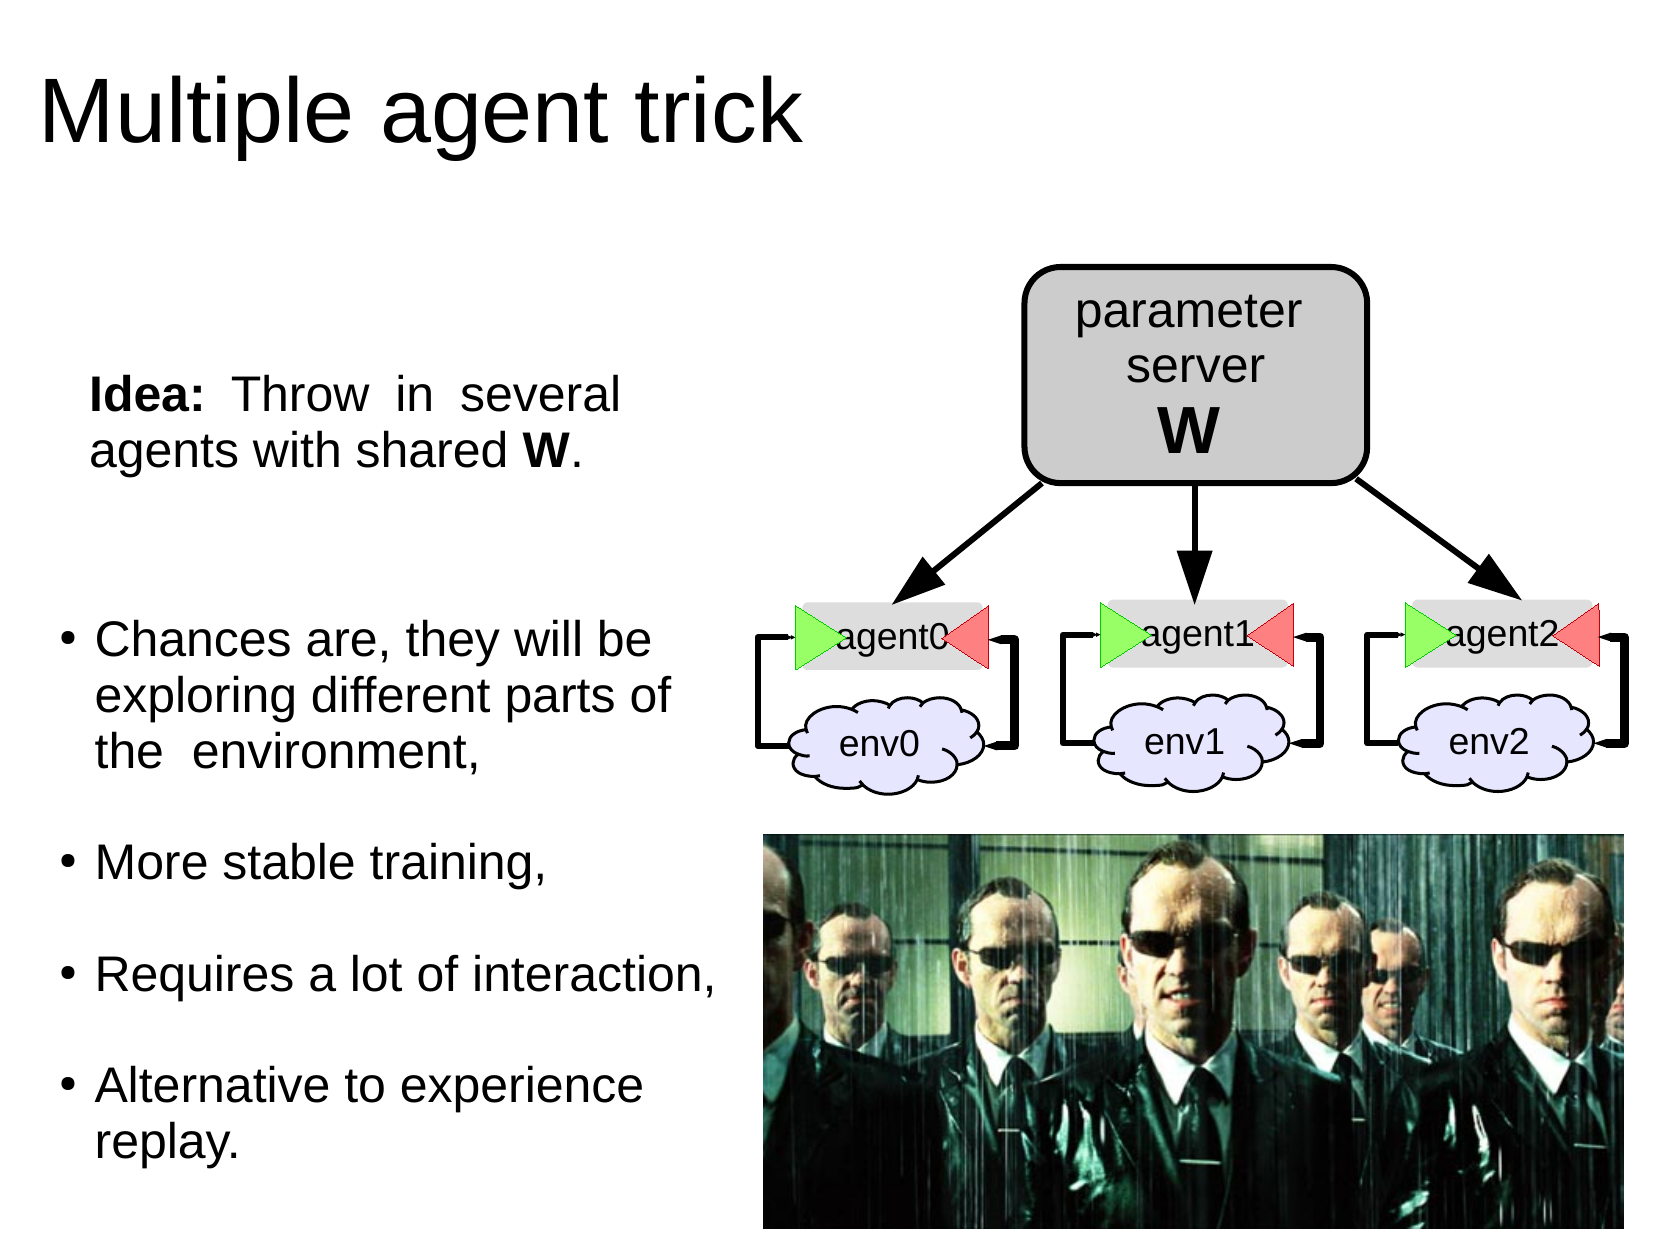

Multiple agent trick
parameter
server
W
Idea: Throw in several agents with shared W.
Chances are, they will be exploring different parts of the environment,
More stable training,
Requires a lot of interaction,
Alternative to experience replay.
agent1
agent2
agent0
env1
env2
env0